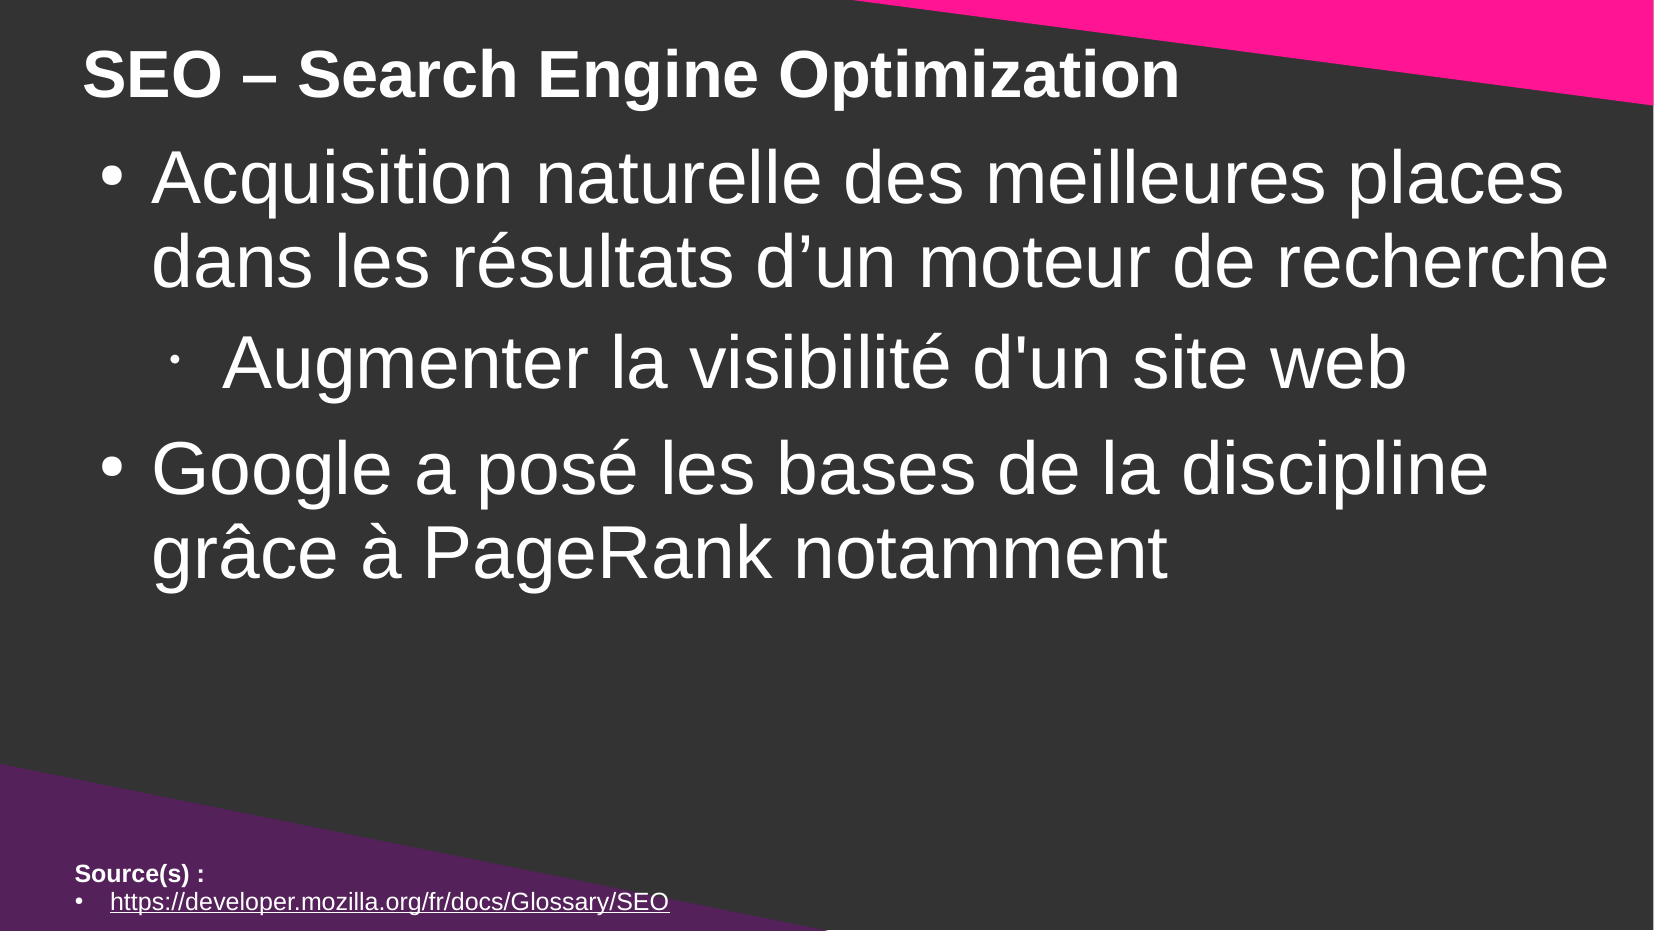

# SEO – Search Engine Optimization
Acquisition naturelle des meilleures places dans les résultats d’un moteur de recherche
Augmenter la visibilité d'un site web
Google a posé les bases de la discipline grâce à PageRank notamment
Source(s) :
https://developer.mozilla.org/fr/docs/Glossary/SEO